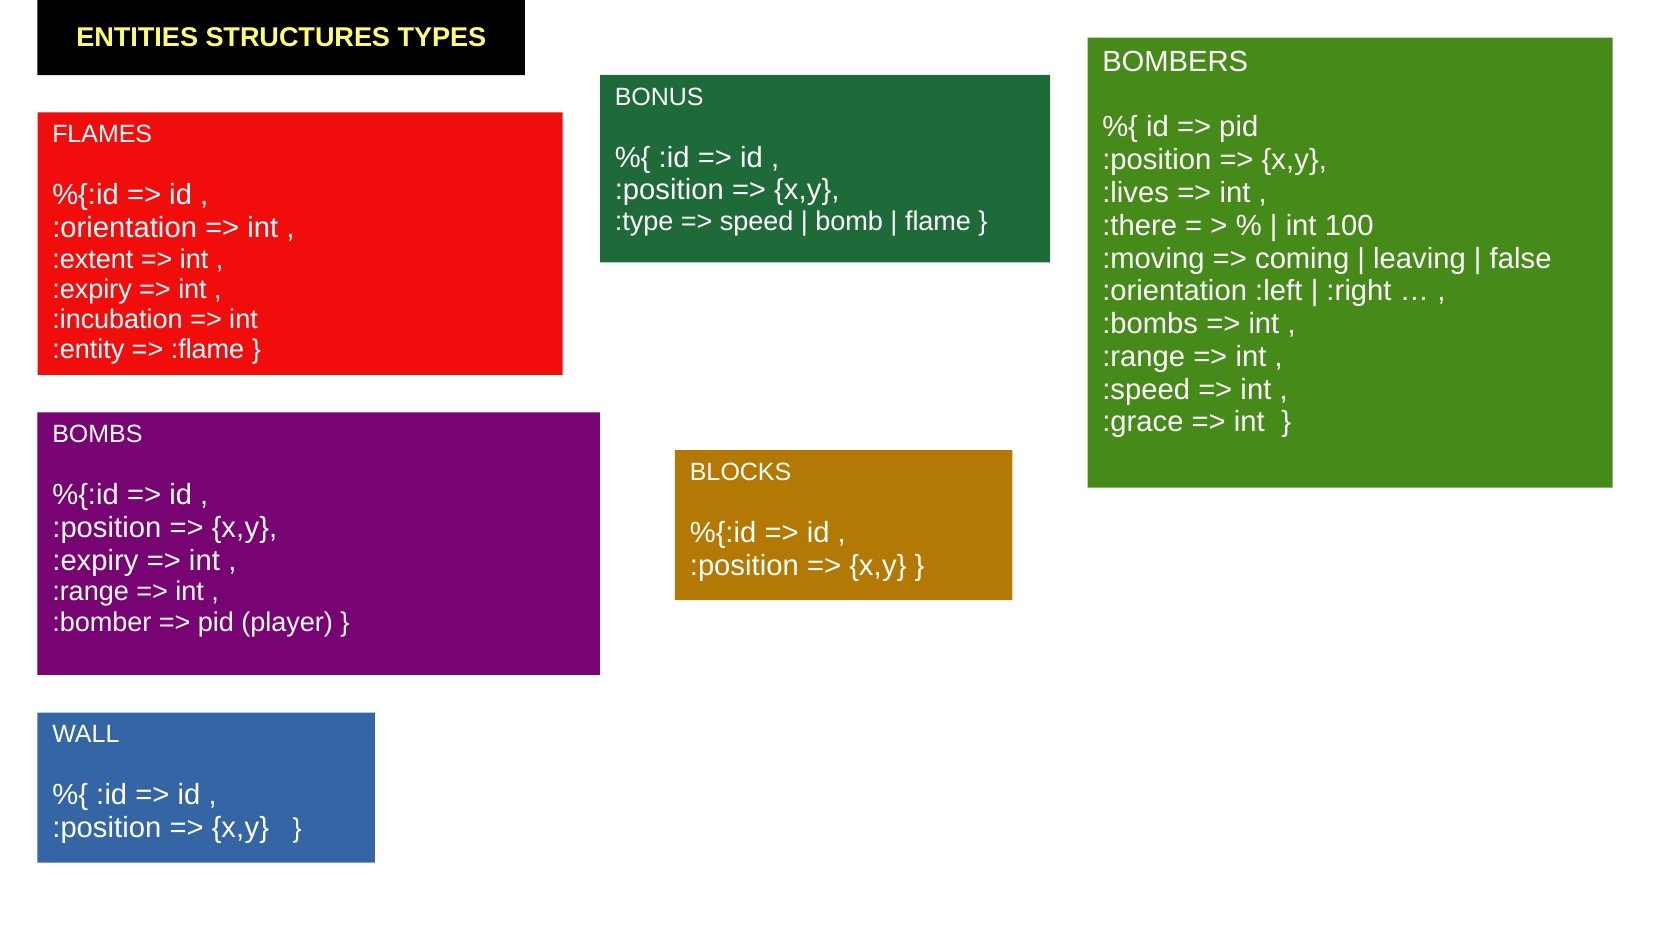

ENTITIES STRUCTURES TYPES
BOMBERS
%{ id => pid
:position => {x,y},
:lives => int ,
:there = > % | int 100
:moving => coming | leaving | false
:orientation :left | :right … ,
:bombs => int ,
:range => int ,
:speed => int ,
:grace => int }
BONUS
%{ :id => id ,
:position => {x,y},
:type => speed | bomb | flame }
FLAMES
%{:id => id ,
:orientation => int ,
:extent => int ,
:expiry => int ,
:incubation => int
:entity => :flame }
BOMBS
%{:id => id ,
:position => {x,y},
:expiry => int ,
:range => int ,
:bomber => pid (player) }
BLOCKS
%{:id => id ,
:position => {x,y} }
WALL
%{ :id => id ,
:position => {x,y} }